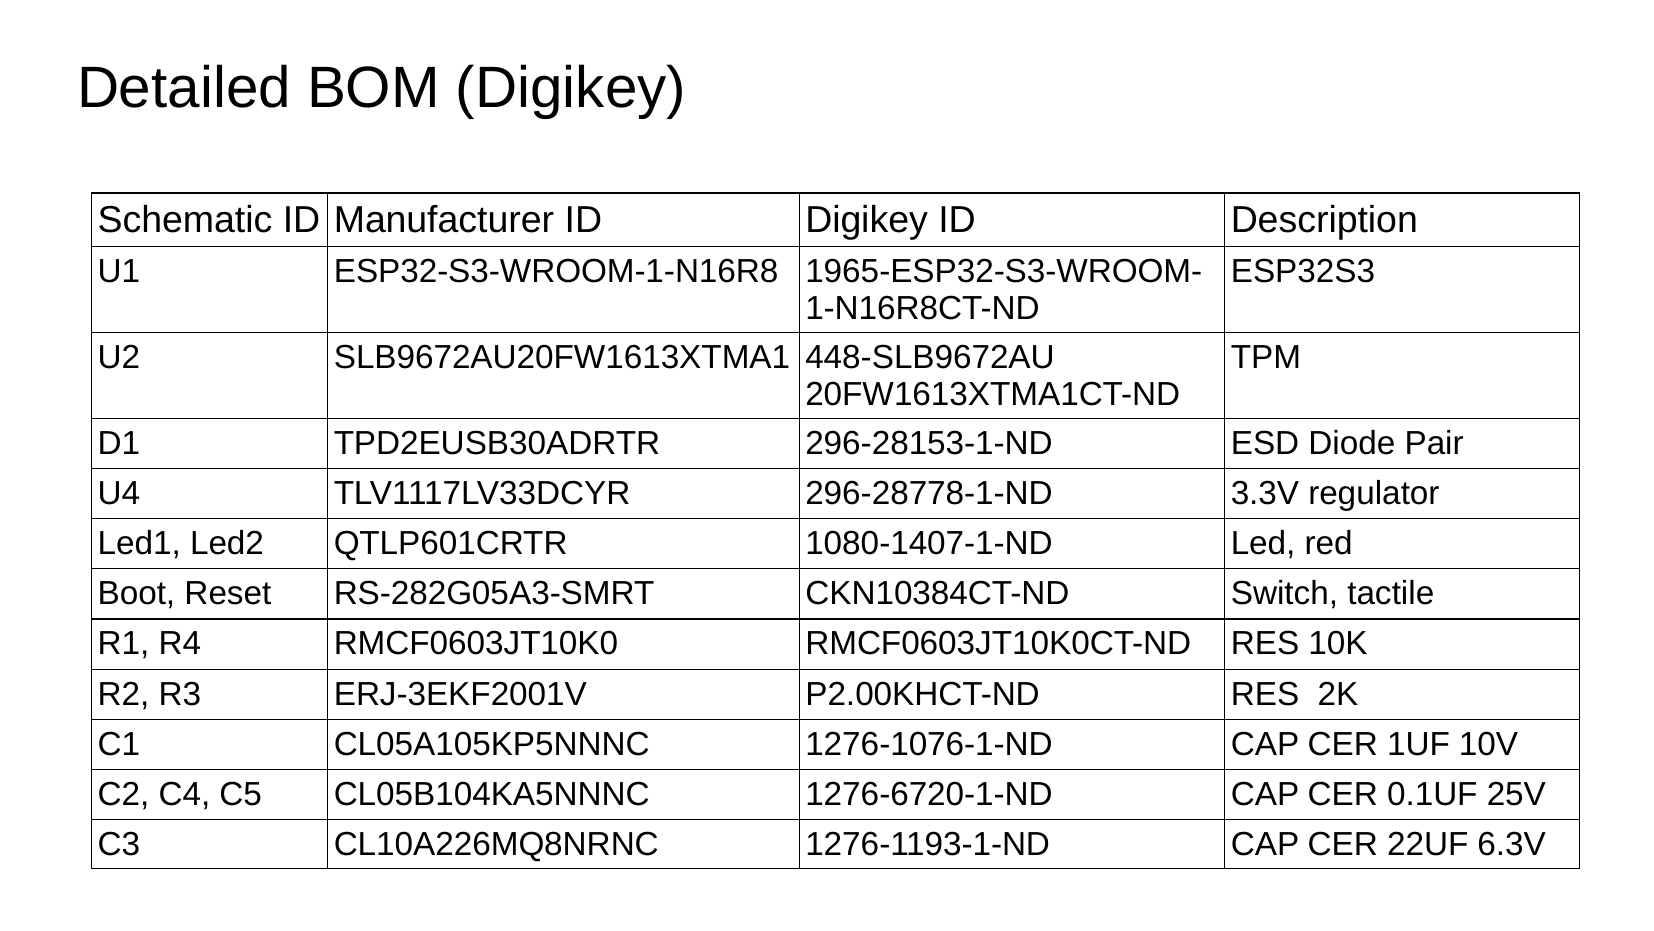

# Detailed BOM (Digikey)
| Schematic ID | Manufacturer ID | Digikey ID | Description |
| --- | --- | --- | --- |
| U1 | ESP32-S3-WROOM-1-N16R8 | 1965-ESP32-S3-WROOM-1-N16R8CT-ND | ESP32S3 |
| U2 | SLB9672AU20FW1613XTMA1 | 448-SLB9672AU 20FW1613XTMA1CT-ND | TPM |
| D1 | TPD2EUSB30ADRTR | 296-28153-1-ND | ESD Diode Pair |
| U4 | TLV1117LV33DCYR | 296-28778-1-ND | 3.3V regulator |
| Led1, Led2 | QTLP601CRTR | 1080-1407-1-ND | Led, red |
| Boot, Reset | RS-282G05A3-SMRT | CKN10384CT-ND | Switch, tactile |
| R1, R4 | RMCF0603JT10K0 | RMCF0603JT10K0CT-ND | RES 10K |
| R2, R3 | ERJ-3EKF2001V | P2.00KHCT-ND | RES 2K |
| C1 | CL05A105KP5NNNC | 1276-1076-1-ND | CAP CER 1UF 10V |
| C2, C4, C5 | CL05B104KA5NNNC | 1276-6720-1-ND | CAP CER 0.1UF 25V |
| C3 | CL10A226MQ8NRNC | 1276-1193-1-ND | CAP CER 22UF 6.3V |